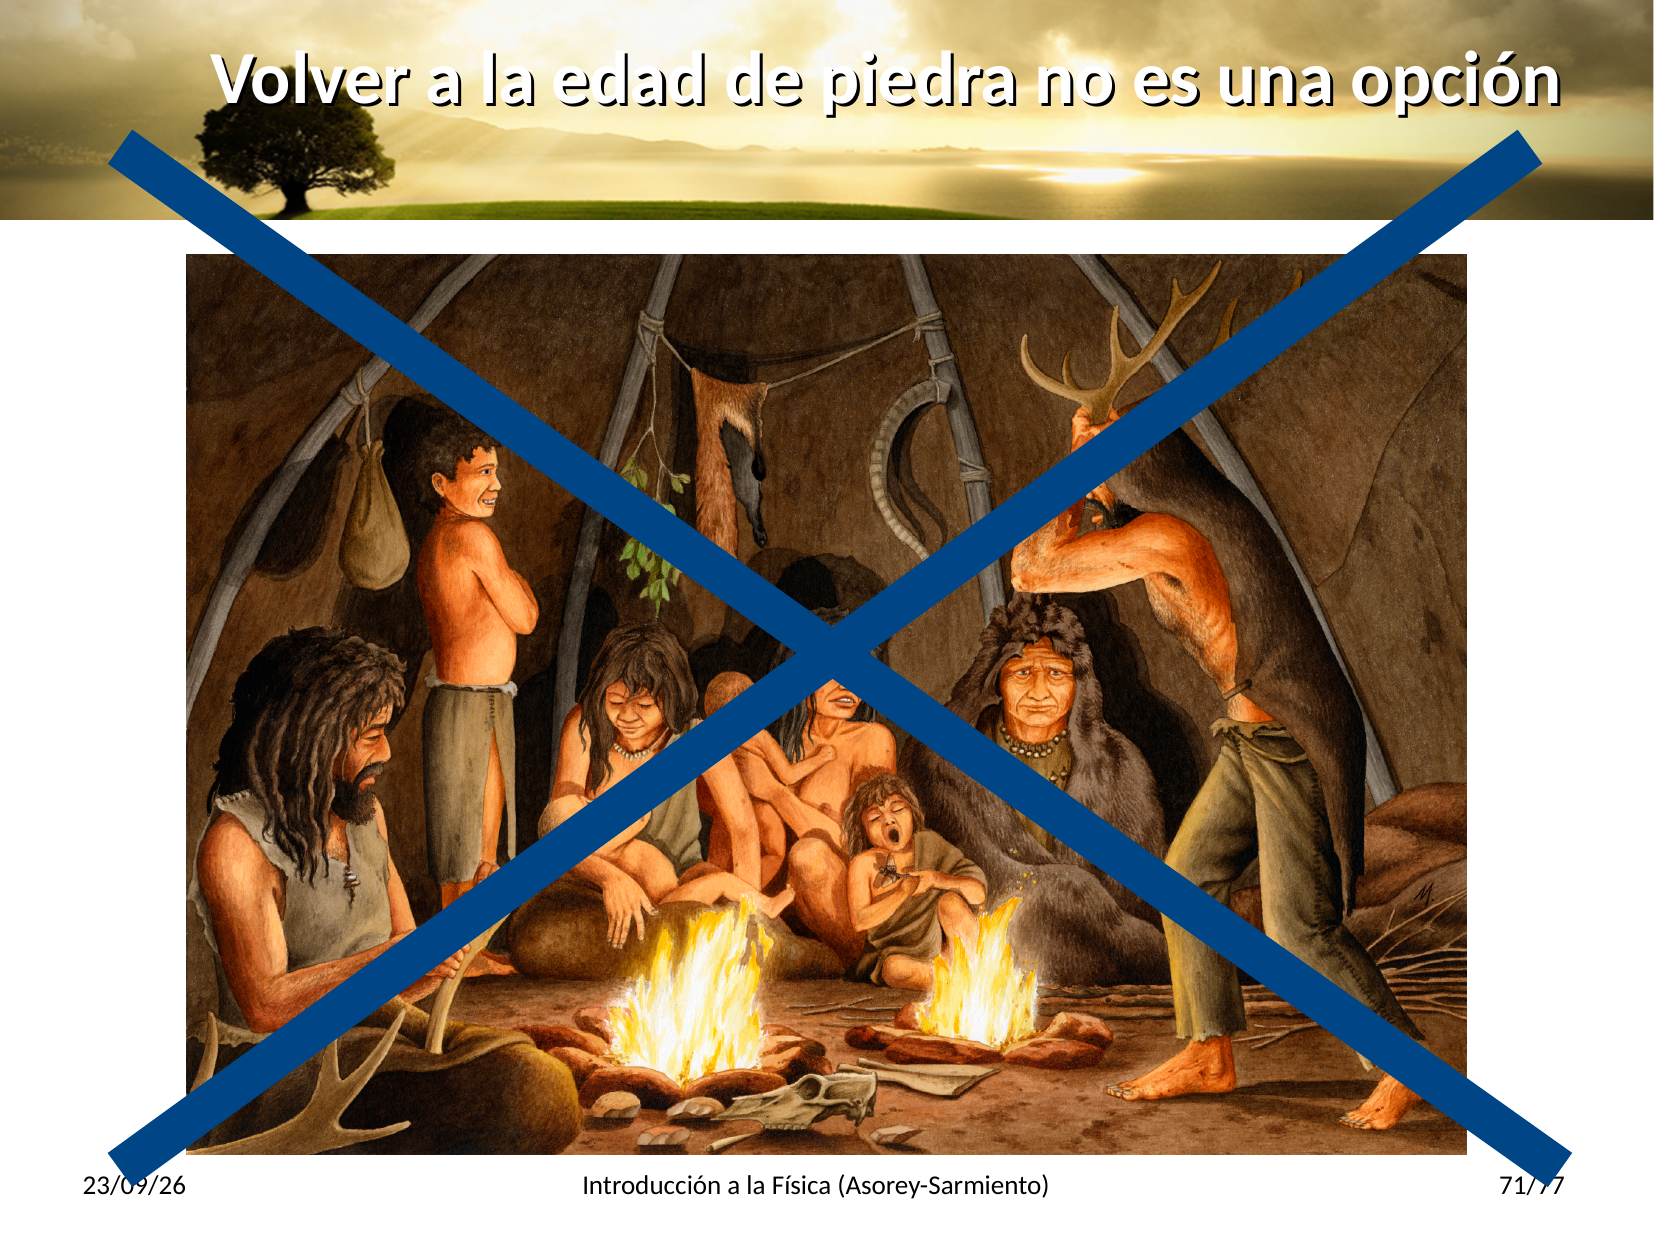

# Volver a la edad de piedra no es una opción
Introducción a la Física (Asorey-Sarmiento)
71